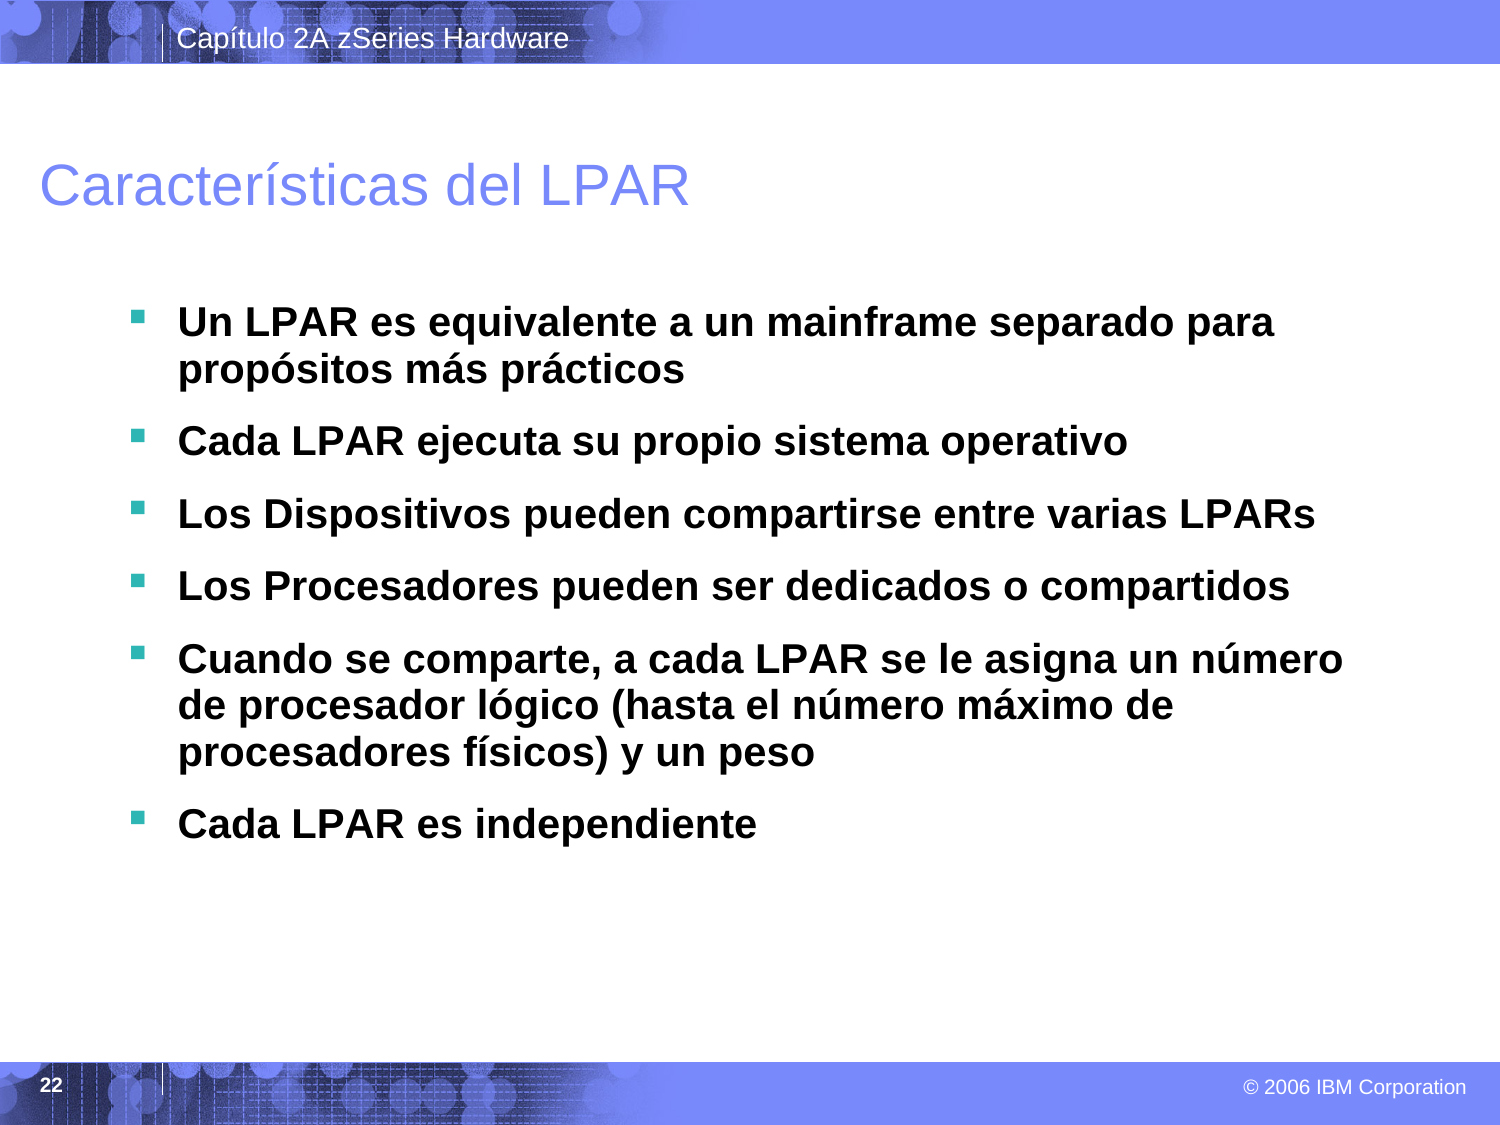

# Características del LPAR
Un LPAR es equivalente a un mainframe separado para propósitos más prácticos
Cada LPAR ejecuta su propio sistema operativo
Los Dispositivos pueden compartirse entre varias LPARs
Los Procesadores pueden ser dedicados o compartidos
Cuando se comparte, a cada LPAR se le asigna un número de procesador lógico (hasta el número máximo de procesadores físicos) y un peso
Cada LPAR es independiente
22